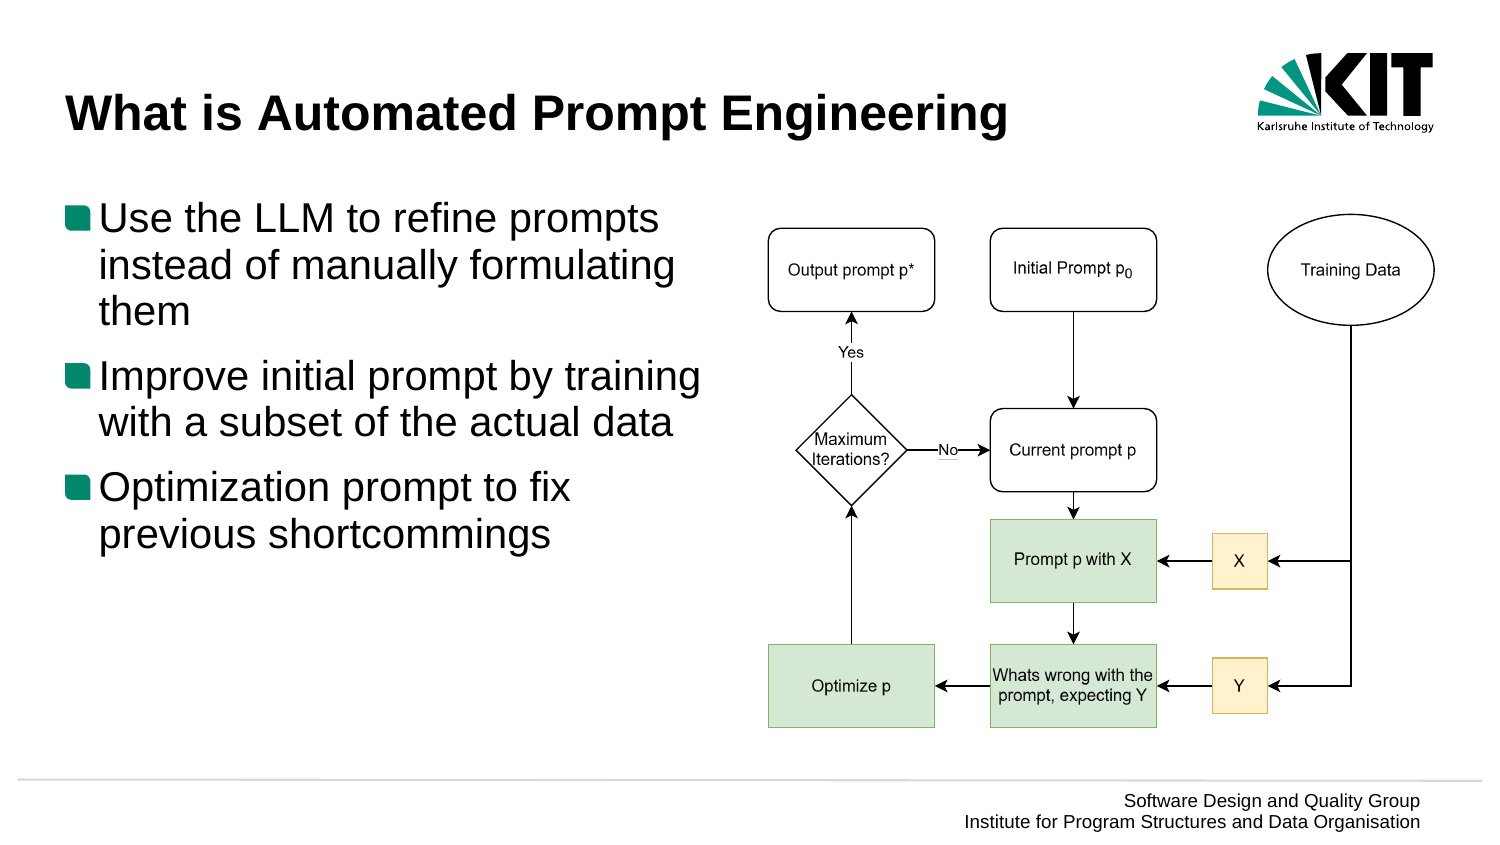

# What is Automated Prompt Engineering
Use the LLM to refine prompts instead of manually formulating them
Improve initial prompt by training with a subset of the actual data
Optimization prompt to fix previous shortcommings